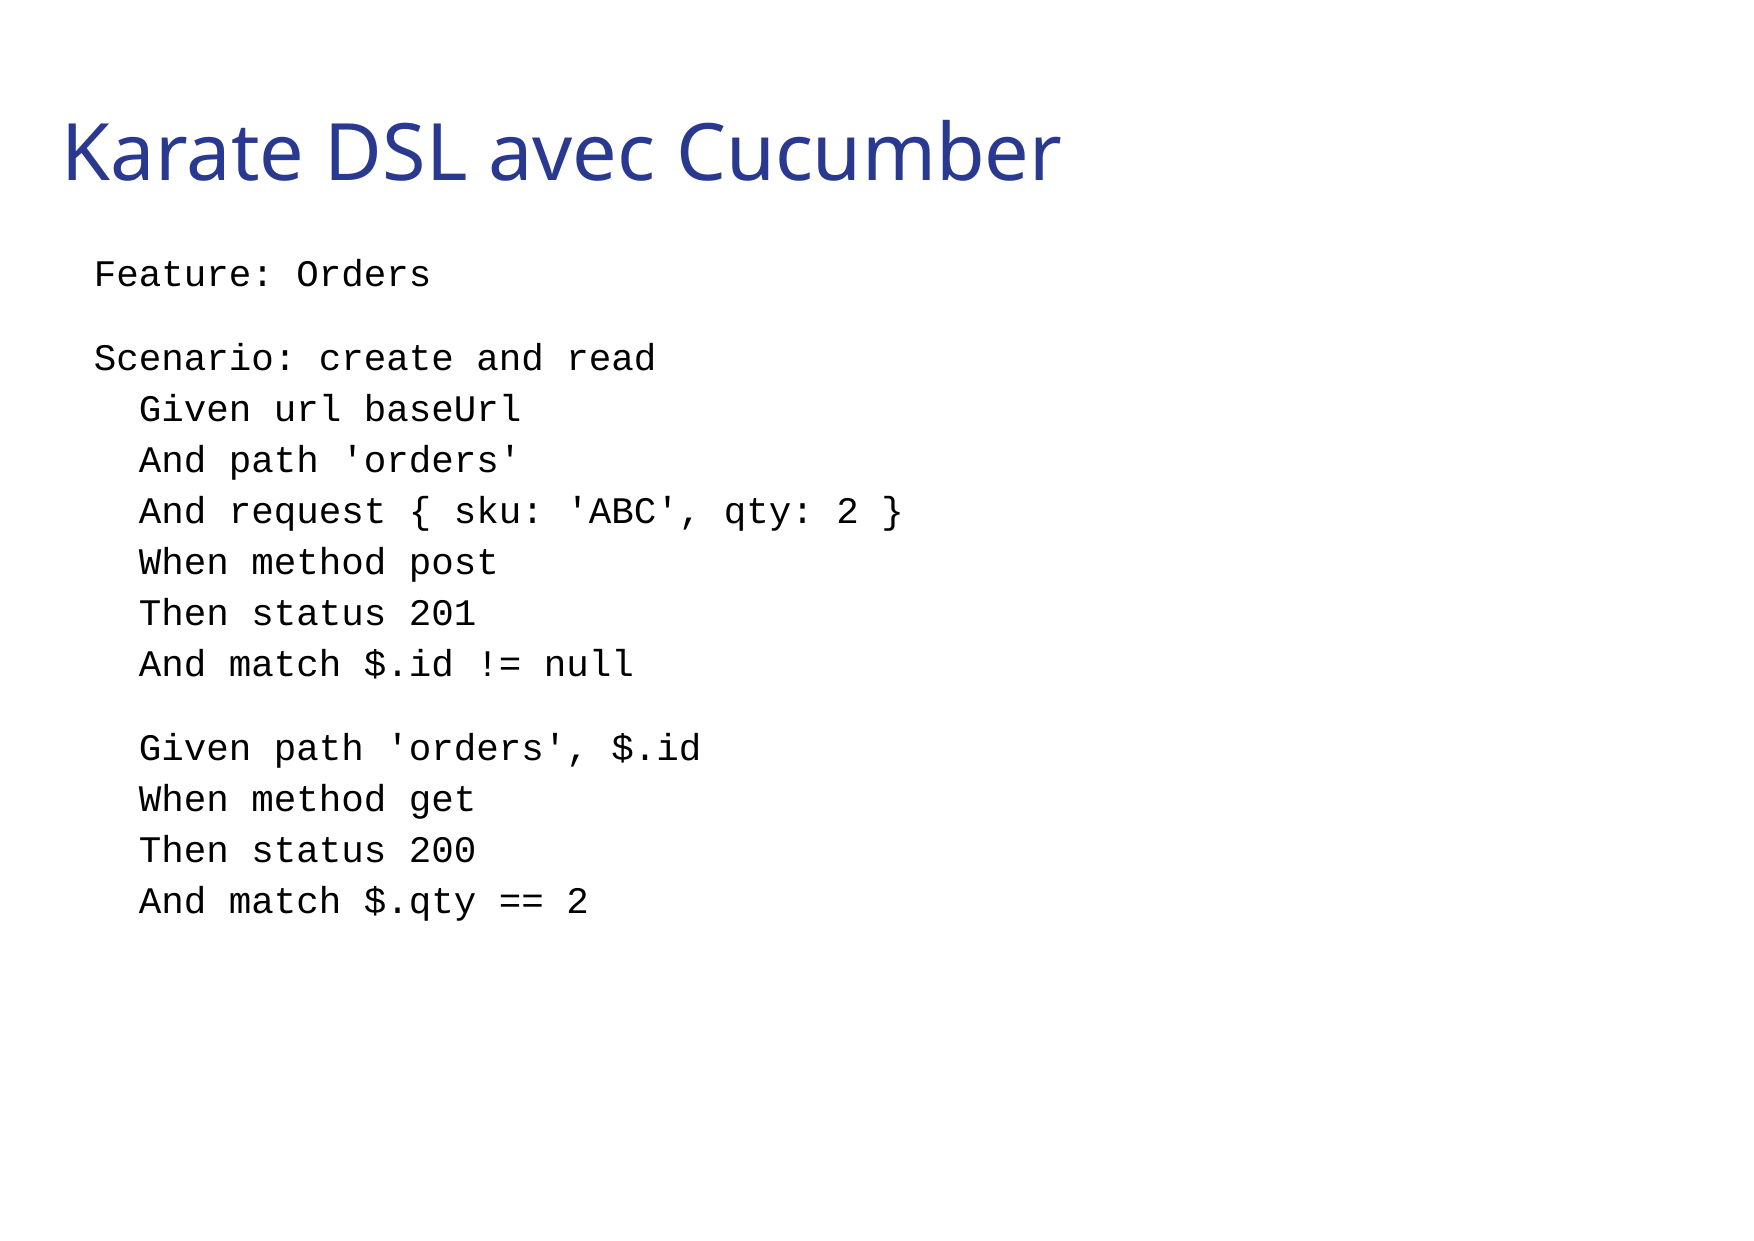

# Karate DSL avec Cucumber
Feature: Orders
Scenario: create and read
 Given url baseUrl
 And path 'orders'
 And request { sku: 'ABC', qty: 2 }
 When method post
 Then status 201
 And match $.id != null
 Given path 'orders', $.id
 When method get
 Then status 200
 And match $.qty == 2